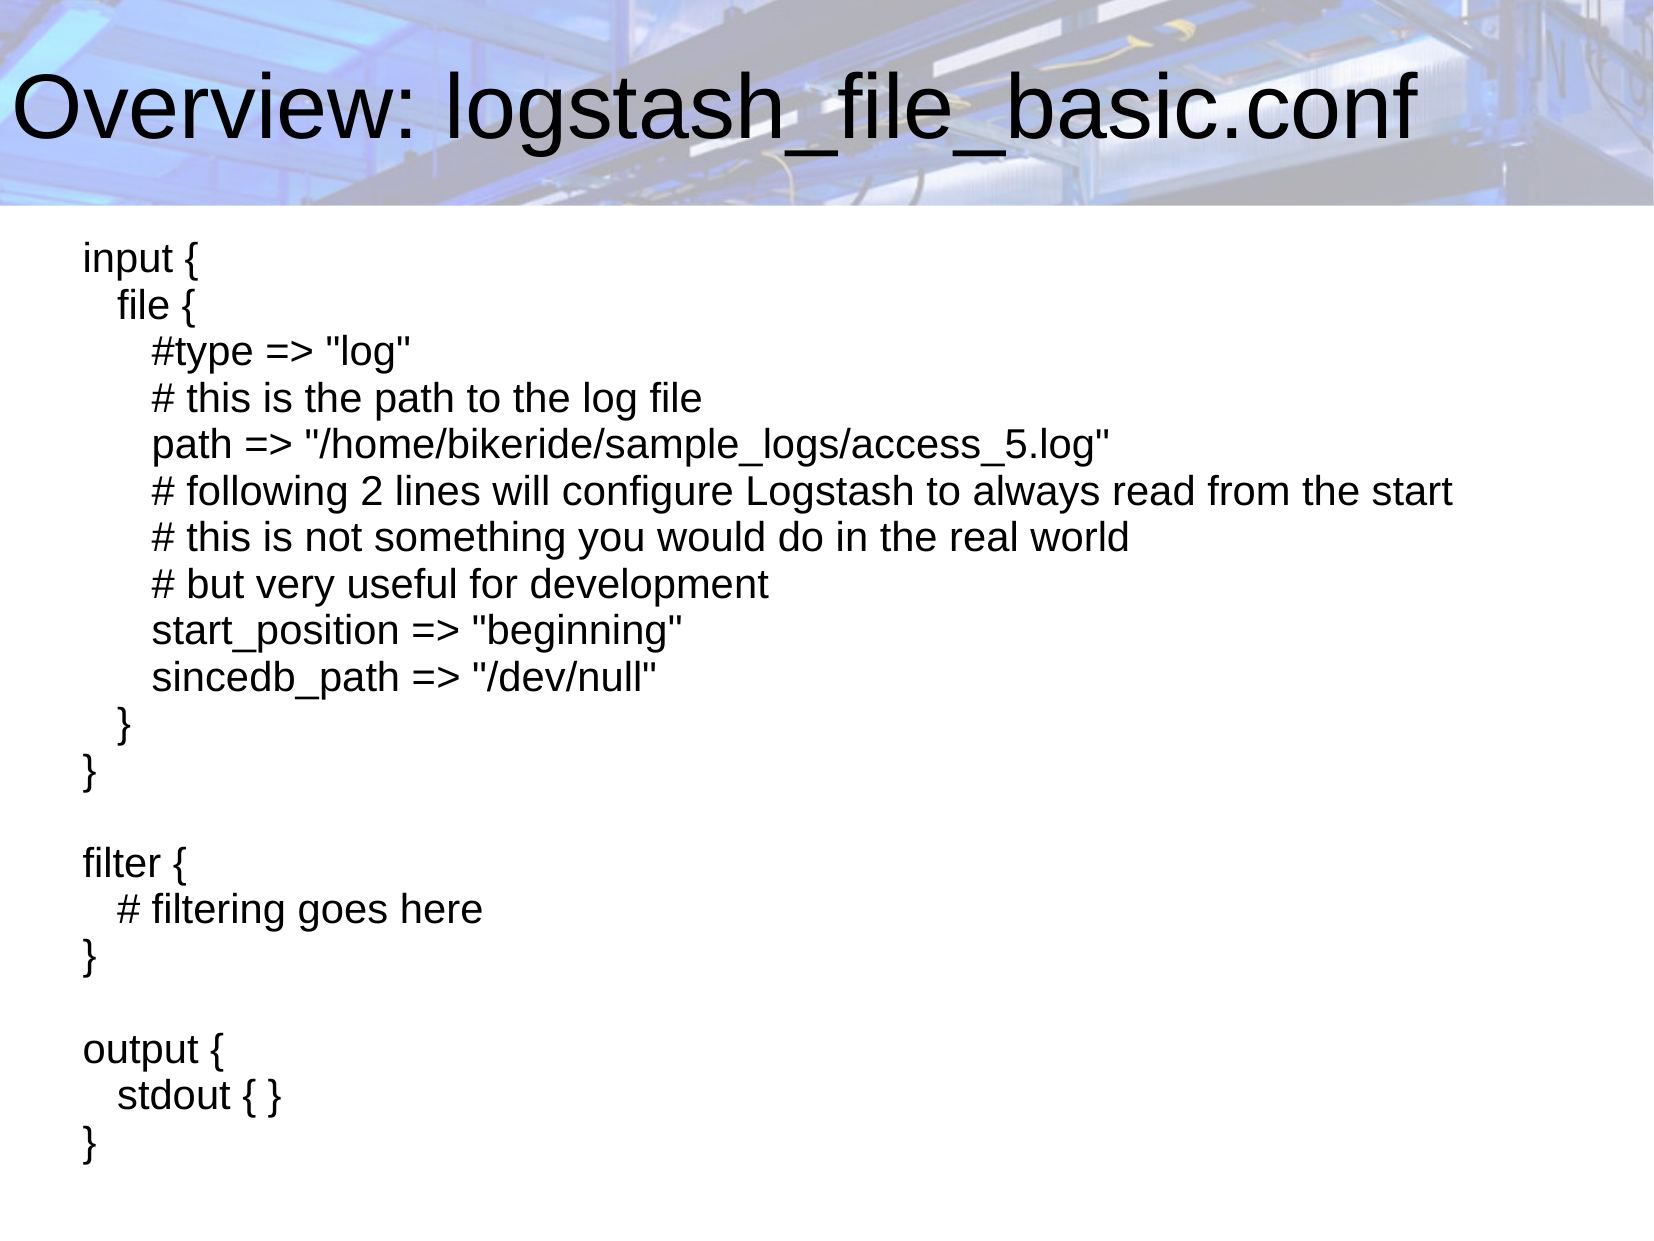

# Overview: logstash_file_basic.conf
input {
 file {
 #type => "log"
 # this is the path to the log file
 path => "/home/bikeride/sample_logs/access_5.log"
 # following 2 lines will configure Logstash to always read from the start
 # this is not something you would do in the real world
 # but very useful for development
 start_position => "beginning"
 sincedb_path => "/dev/null"
 }
}
filter {
 # filtering goes here
}
output {
 stdout { }
}